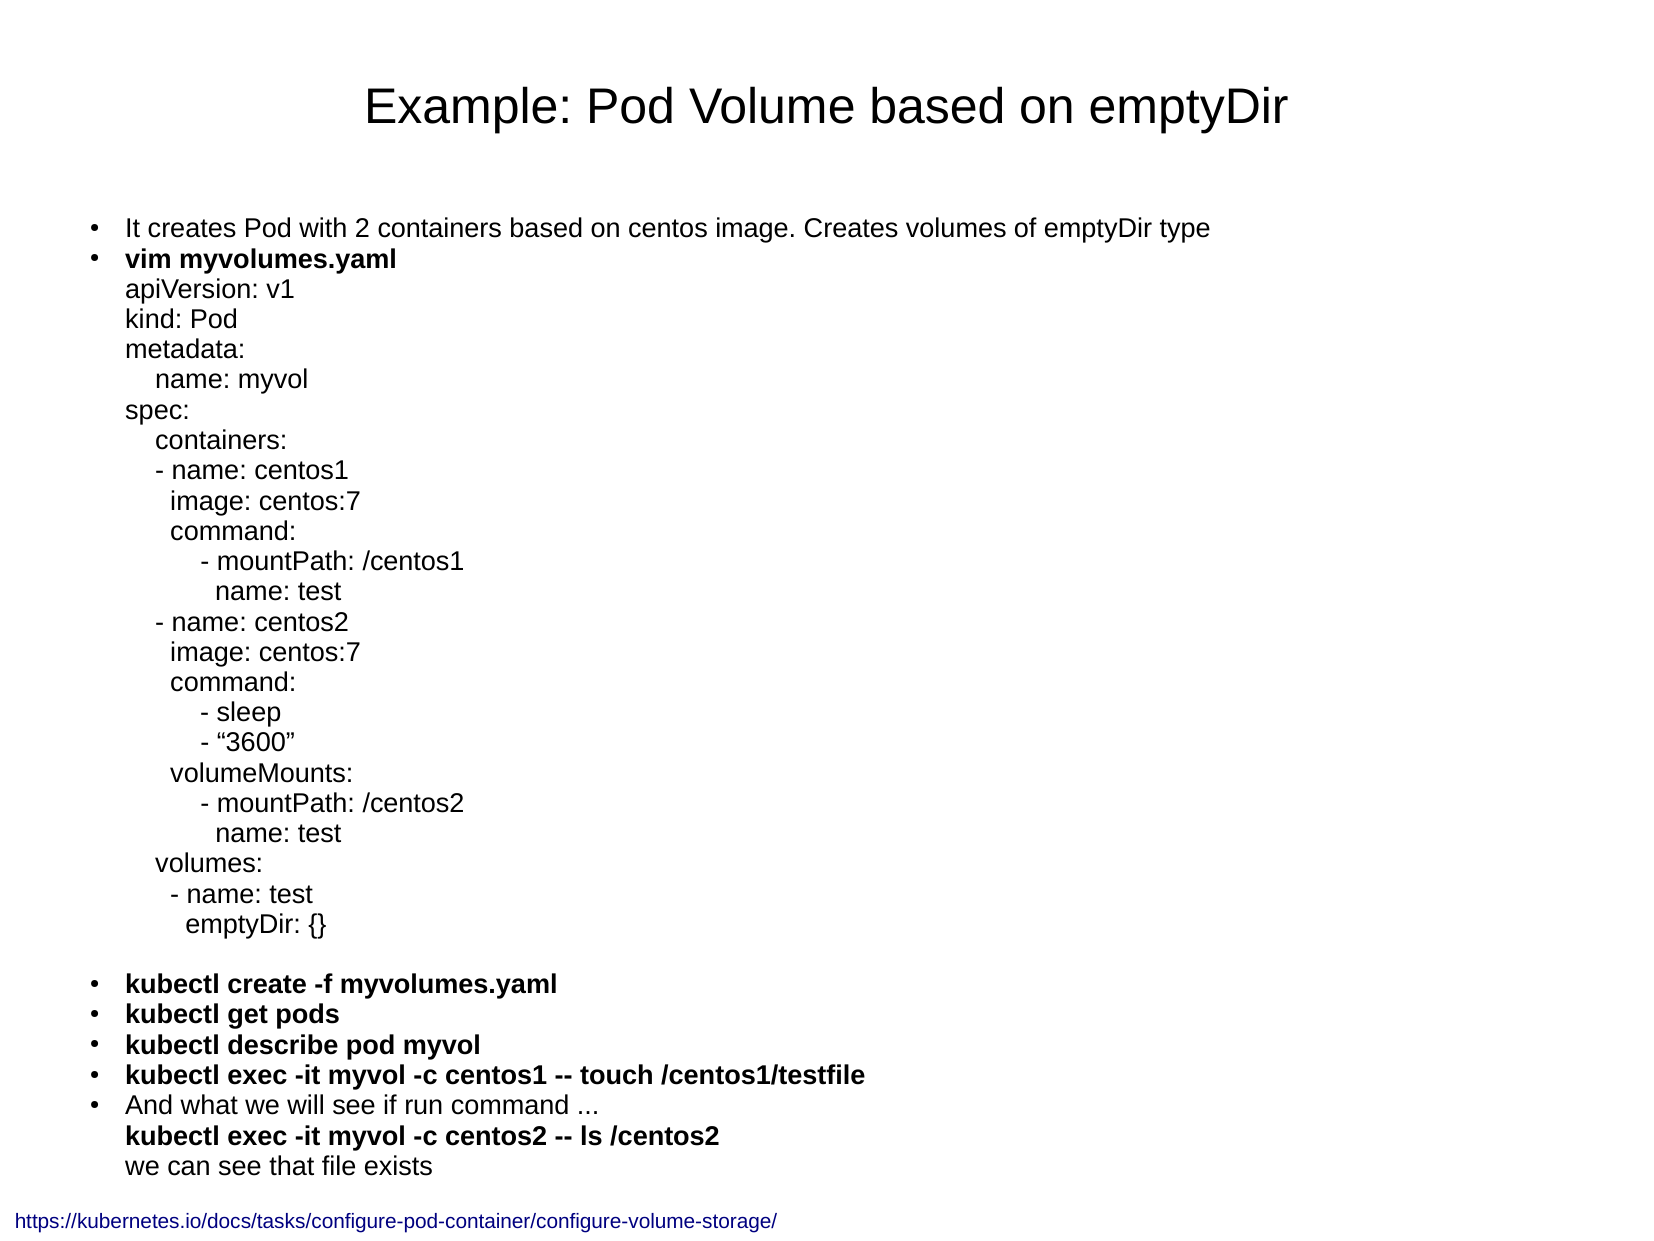

# Example: Pod Volume based on emptyDir
It creates Pod with 2 containers based on centos image. Creates volumes of emptyDir type
vim myvolumes.yaml
apiVersion: v1
kind: Pod
metadata:
 name: myvol
spec:
 containers:
 - name: centos1
 image: centos:7
 command:
 - mountPath: /centos1
 name: test
 - name: centos2
 image: centos:7
 command:
 - sleep
 - “3600”
 volumeMounts:
 - mountPath: /centos2
 name: test
 volumes:
 - name: test
 emptyDir: {}
kubectl create -f myvolumes.yaml
kubectl get pods
kubectl describe pod myvol
kubectl exec -it myvol -c centos1 -- touch /centos1/testfile
And what we will see if run command ...
kubectl exec -it myvol -c centos2 -- ls /centos2
we can see that file exists
https://kubernetes.io/docs/tasks/configure-pod-container/configure-volume-storage/